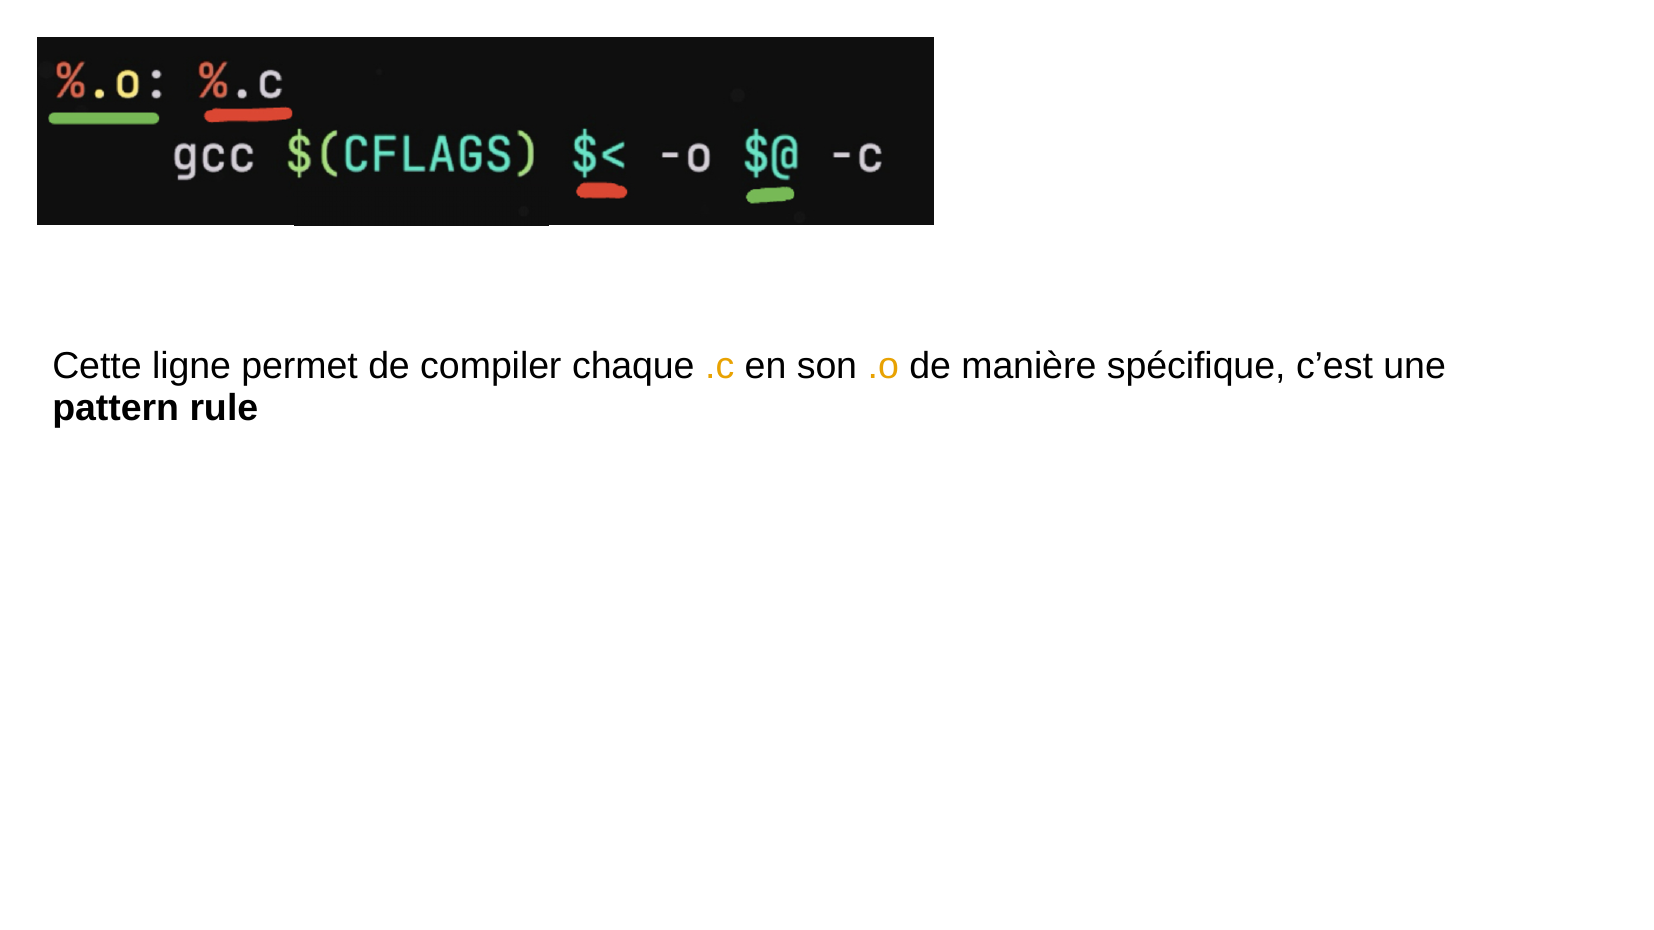

Cette ligne permet de compiler chaque .c en son .o de manière spécifique, c’est une pattern rule